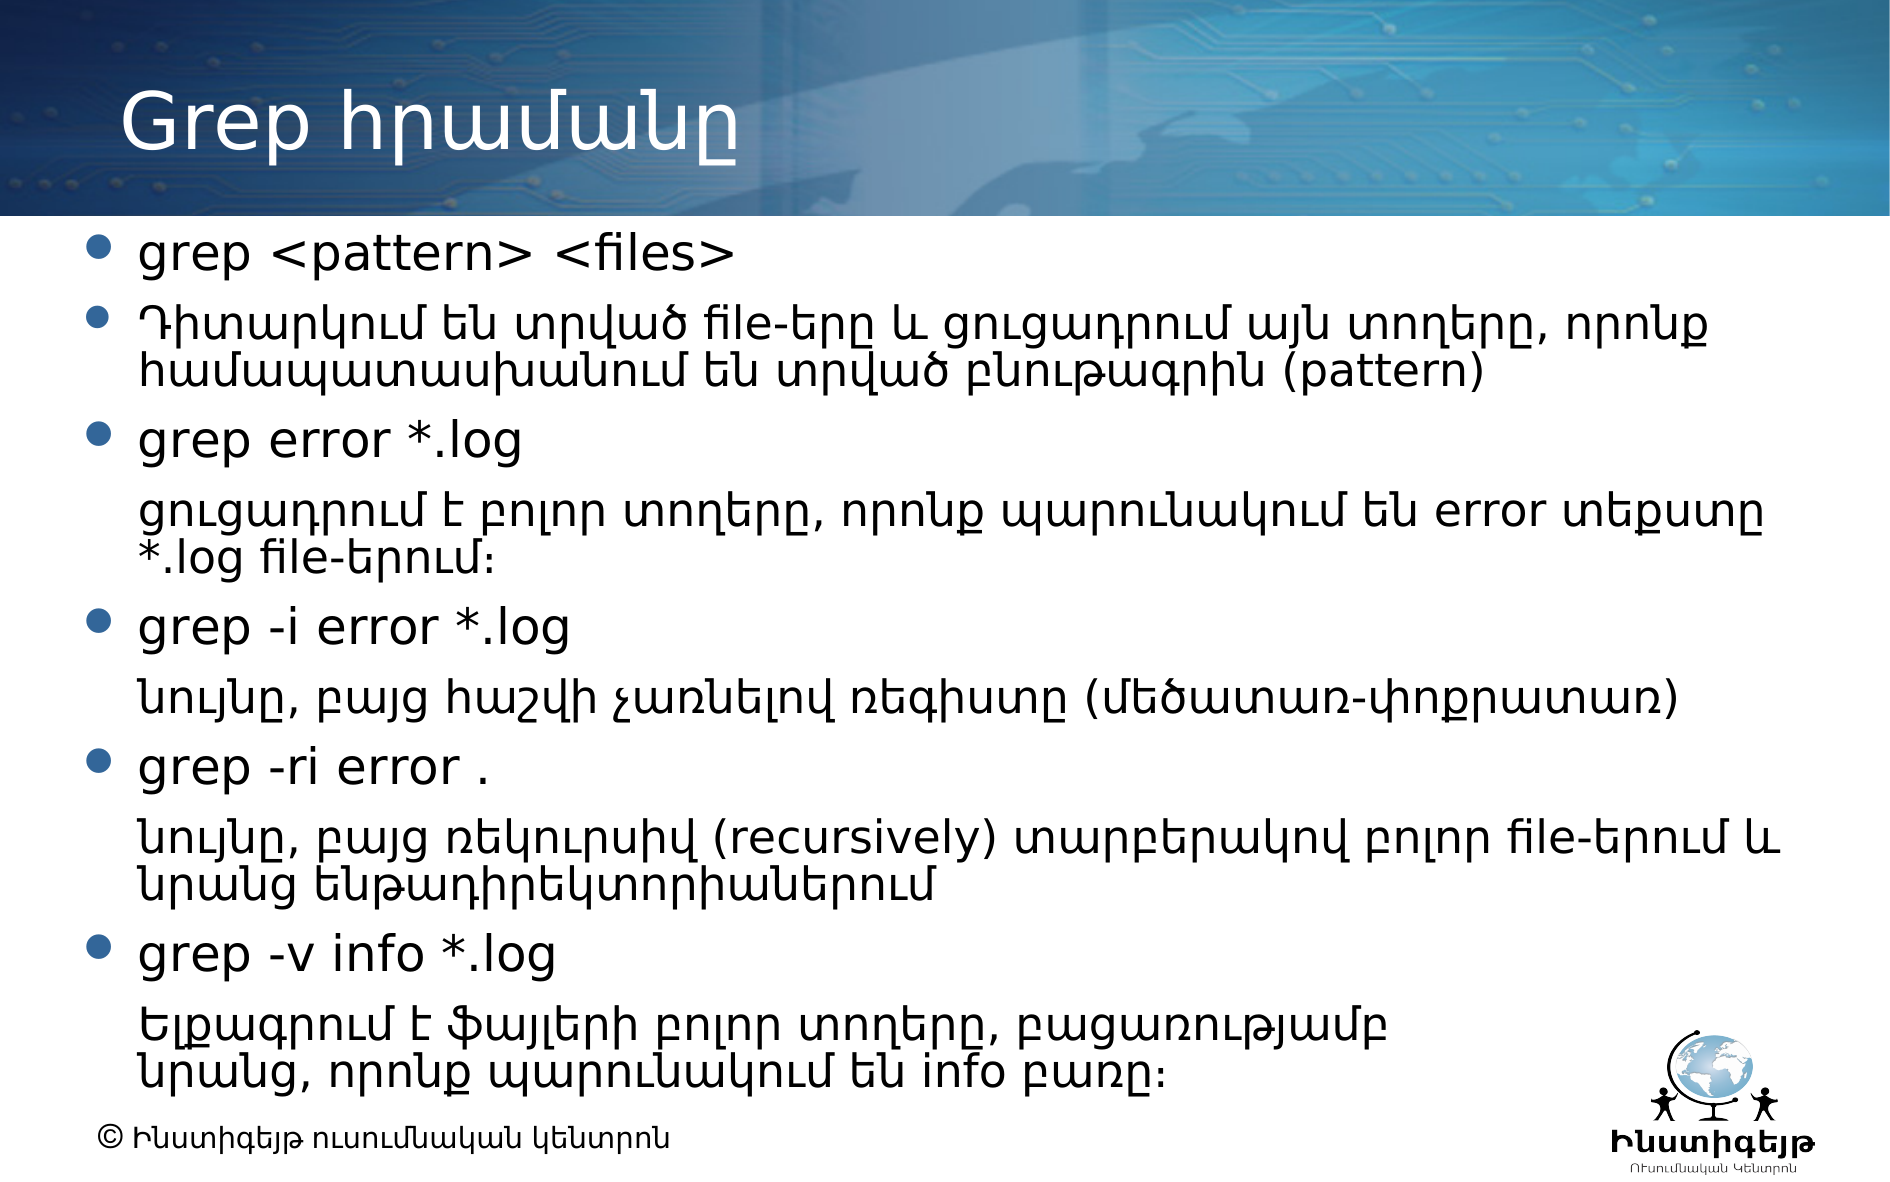

# Grep հրամանը
grep <pattern> <files>
Դիտարկում են տրված file-երը և ցուցադրում այն տողերը, որոնք համապատասխանում են տրված բնութագրին (pattern)
grep error *.log
ցուցադրում է բոլոր տողերը, որոնք պարունակում են error տեքստը *.log file-երում։
grep -i error *.log
նույնը, բայց հաշվի չառնելով ռեգիստը (մեծատառ-փոքրատառ)
grep -ri error .
նույնը, բայց ռեկուրսիվ (recursively) տարբերակով բոլոր file-երում և նրանց ենթադիրեկտորիաներում
grep -v info *.log
Ելքագրում է ֆայլերի բոլոր տողերը, բացառությամբ
նրանց, որոնք պարունակում են info բառը։